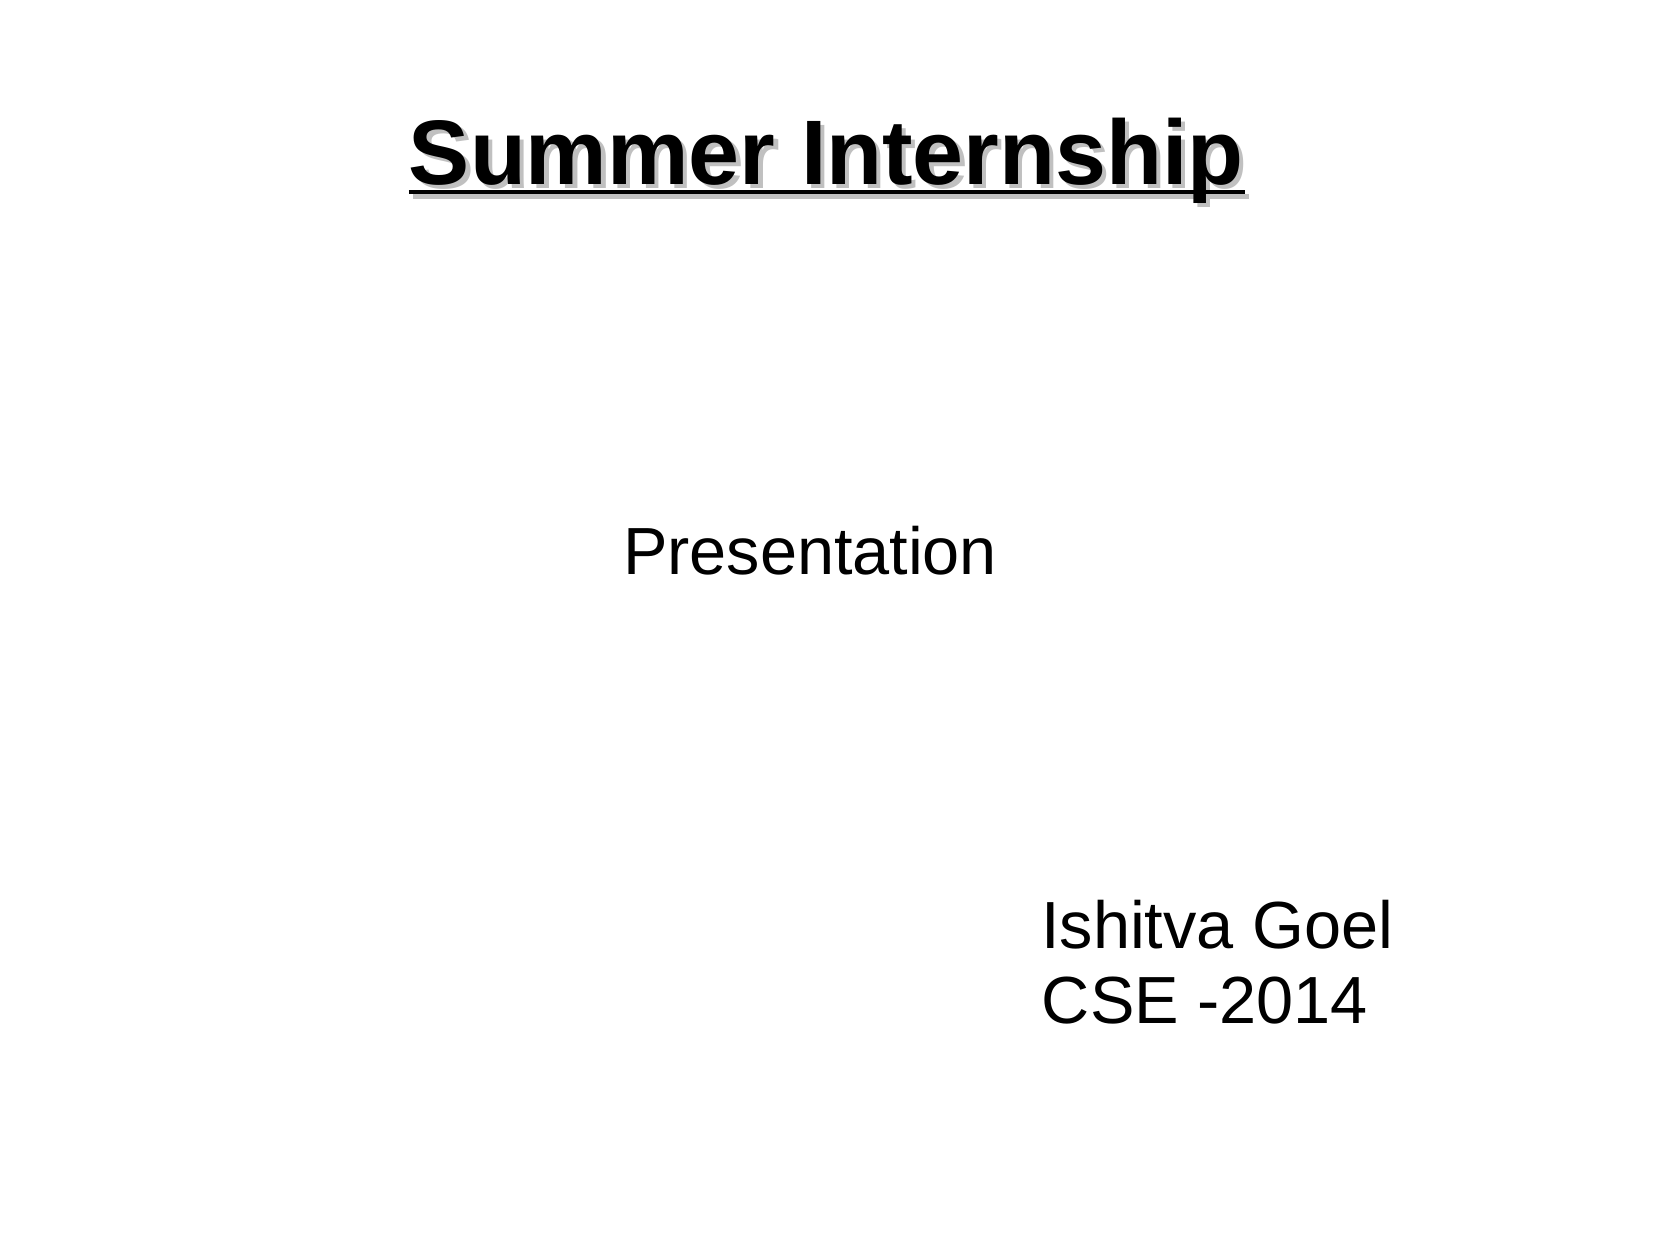

# Summer Internship
Presentation
 Ishitva Goel
 CSE -2014